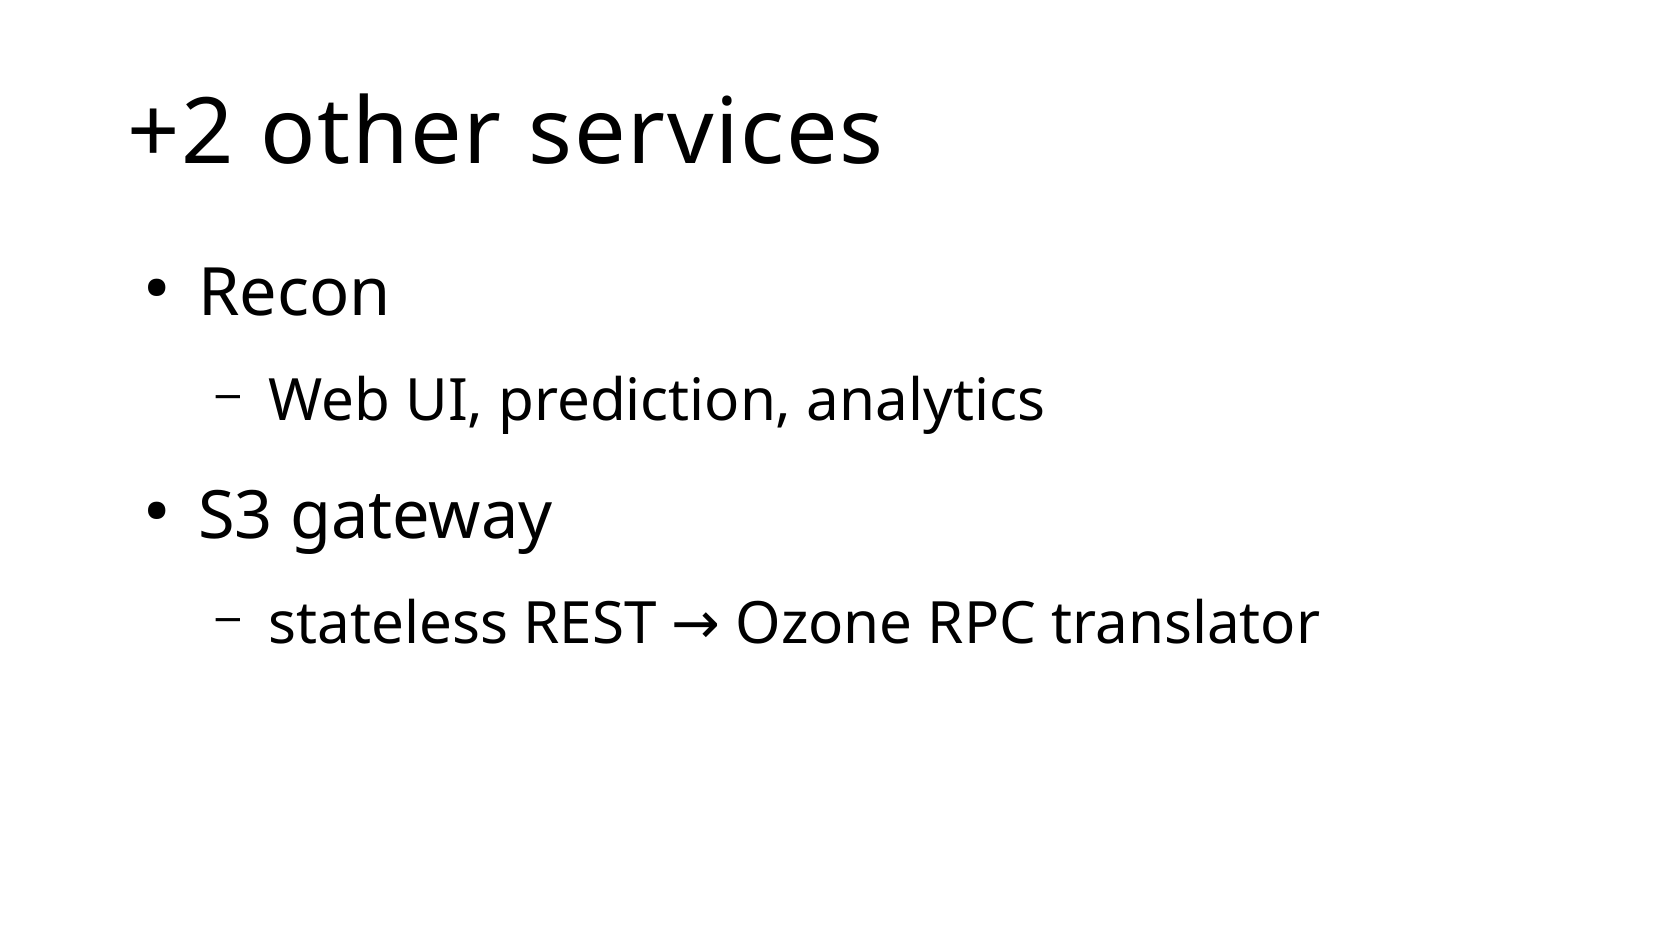

# +2 other services
Recon
Web UI, prediction, analytics
S3 gateway
stateless REST → Ozone RPC translator